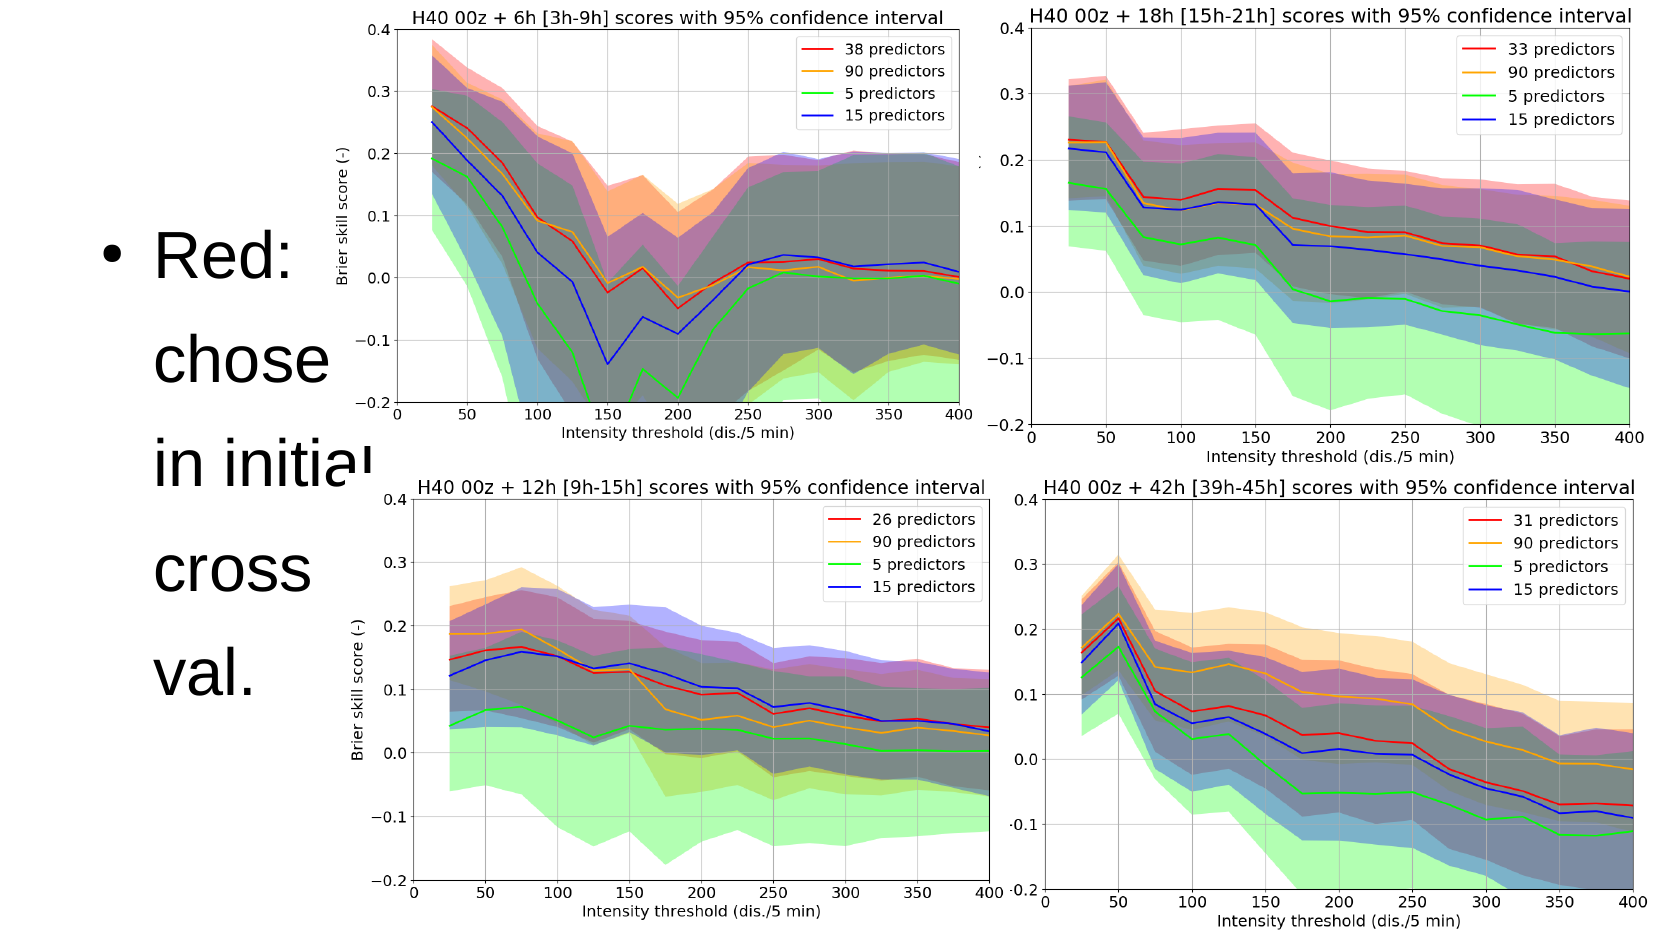

#
Red:
chosen
in initial
cross
val.